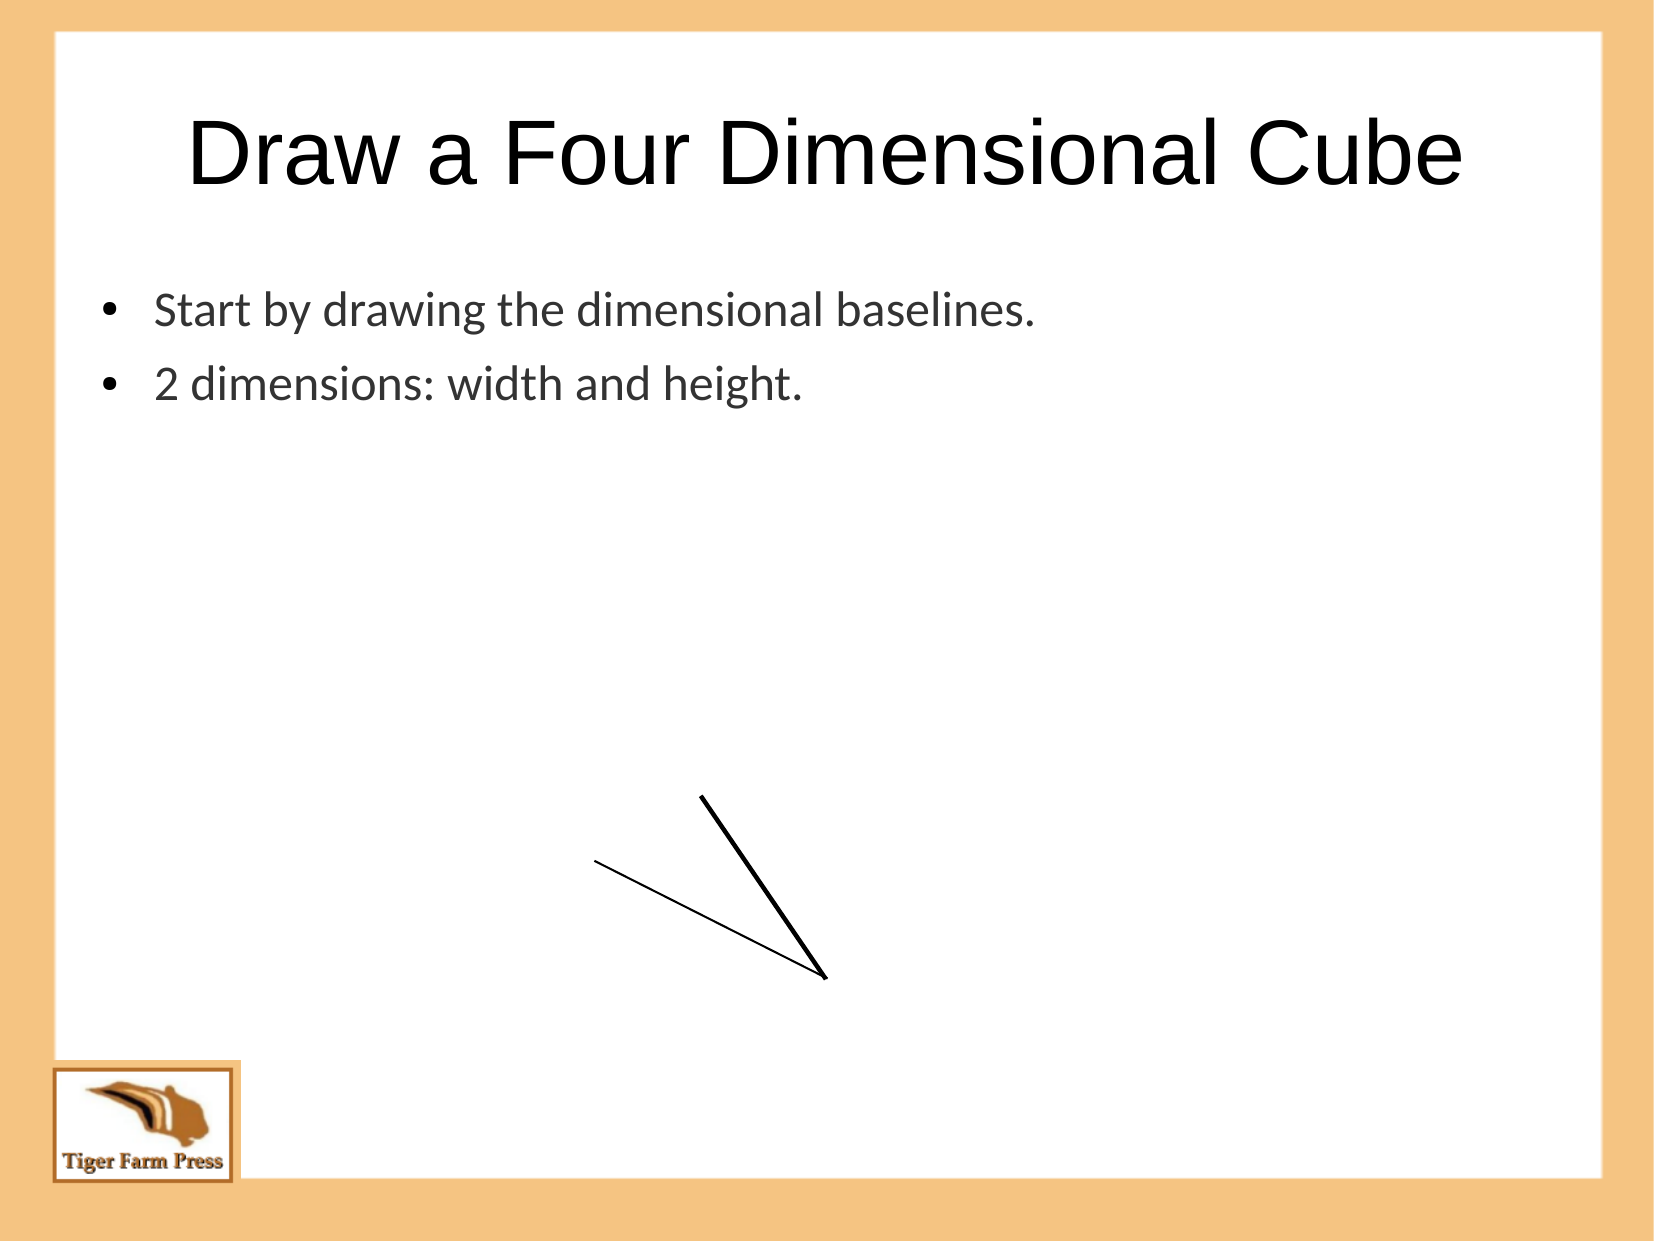

Draw a Four Dimensional Cube
# Start by drawing the dimensional baselines.
2 dimensions: width and height.